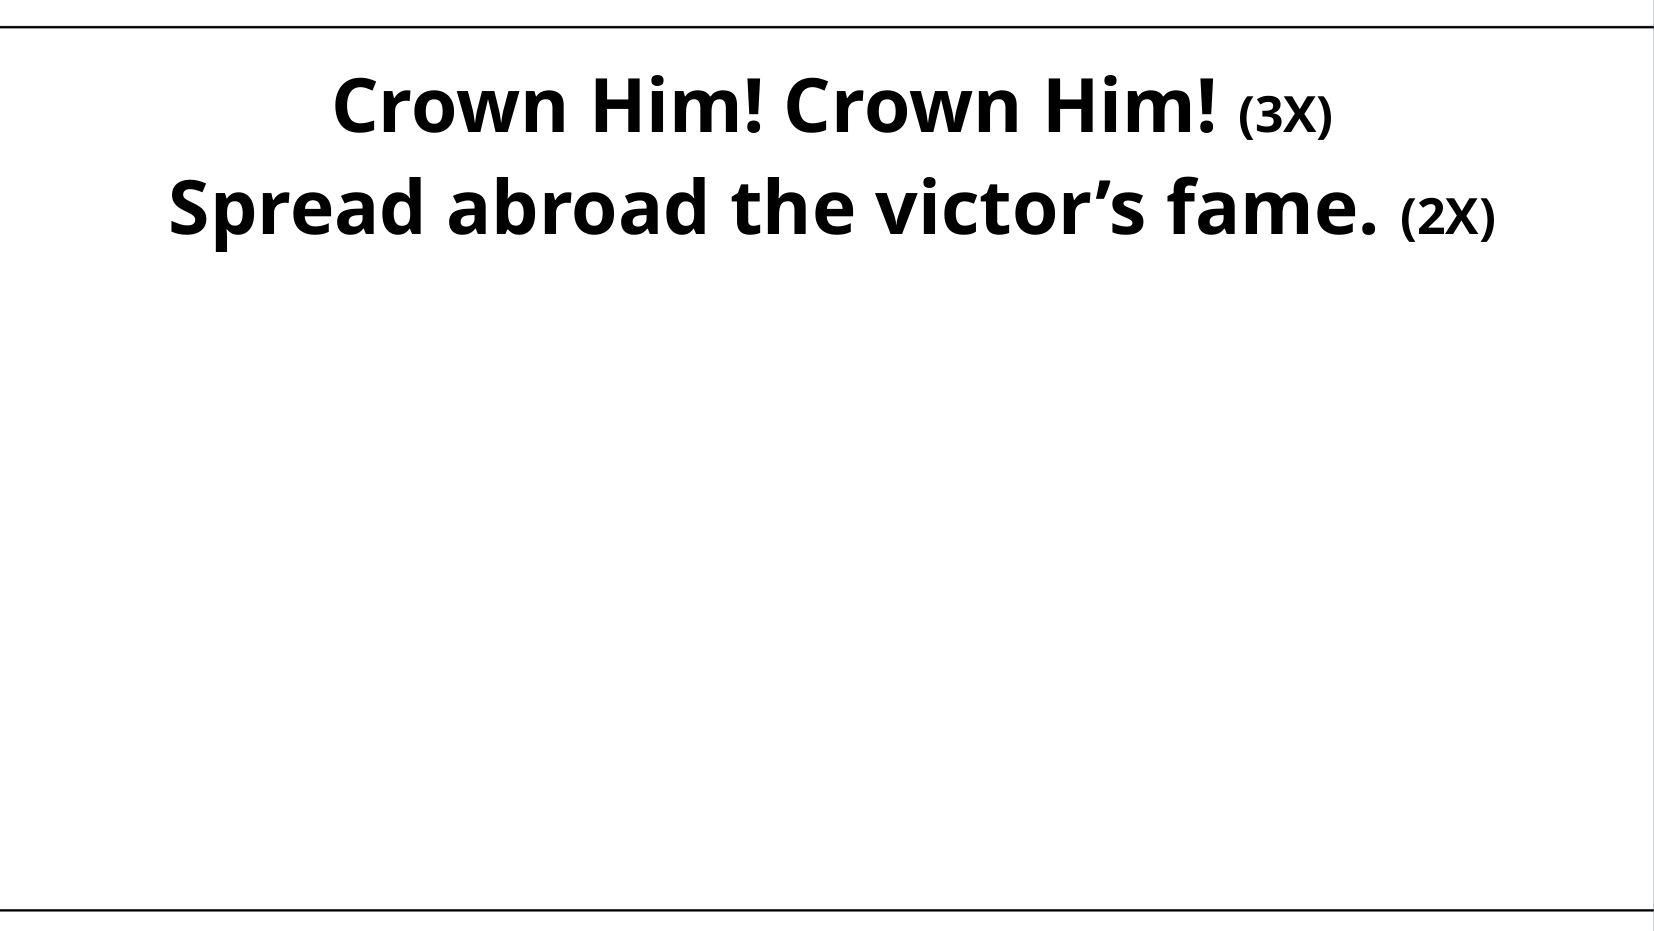

Crown Him! Crown Him! (3X)
Spread abroad the victor’s fame. (2X)